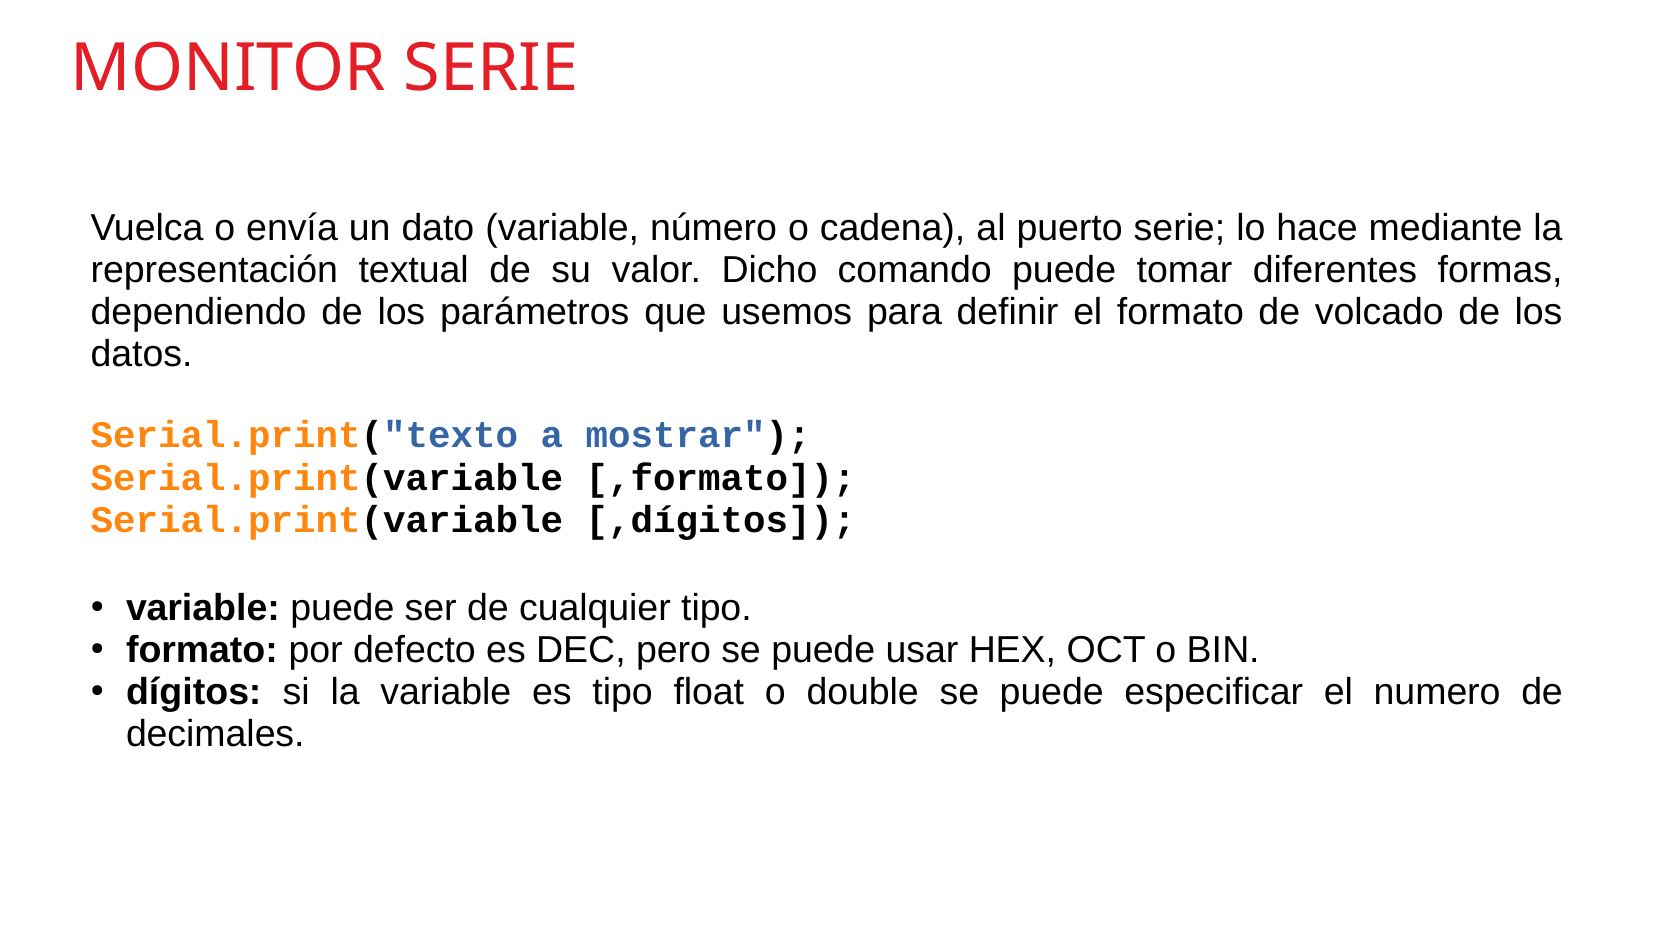

# MONITOR SERIE
Vuelca o envía un dato (variable, número o cadena), al puerto serie; lo hace mediante la representación textual de su valor. Dicho comando puede tomar diferentes formas, dependiendo de los parámetros que usemos para definir el formato de volcado de los datos.
Serial.print("texto a mostrar");
Serial.print(variable [,formato]);
Serial.print(variable [,dígitos]);
variable: puede ser de cualquier tipo.
formato: por defecto es DEC, pero se puede usar HEX, OCT o BIN.
dígitos: si la variable es tipo float o double se puede especificar el numero de decimales.